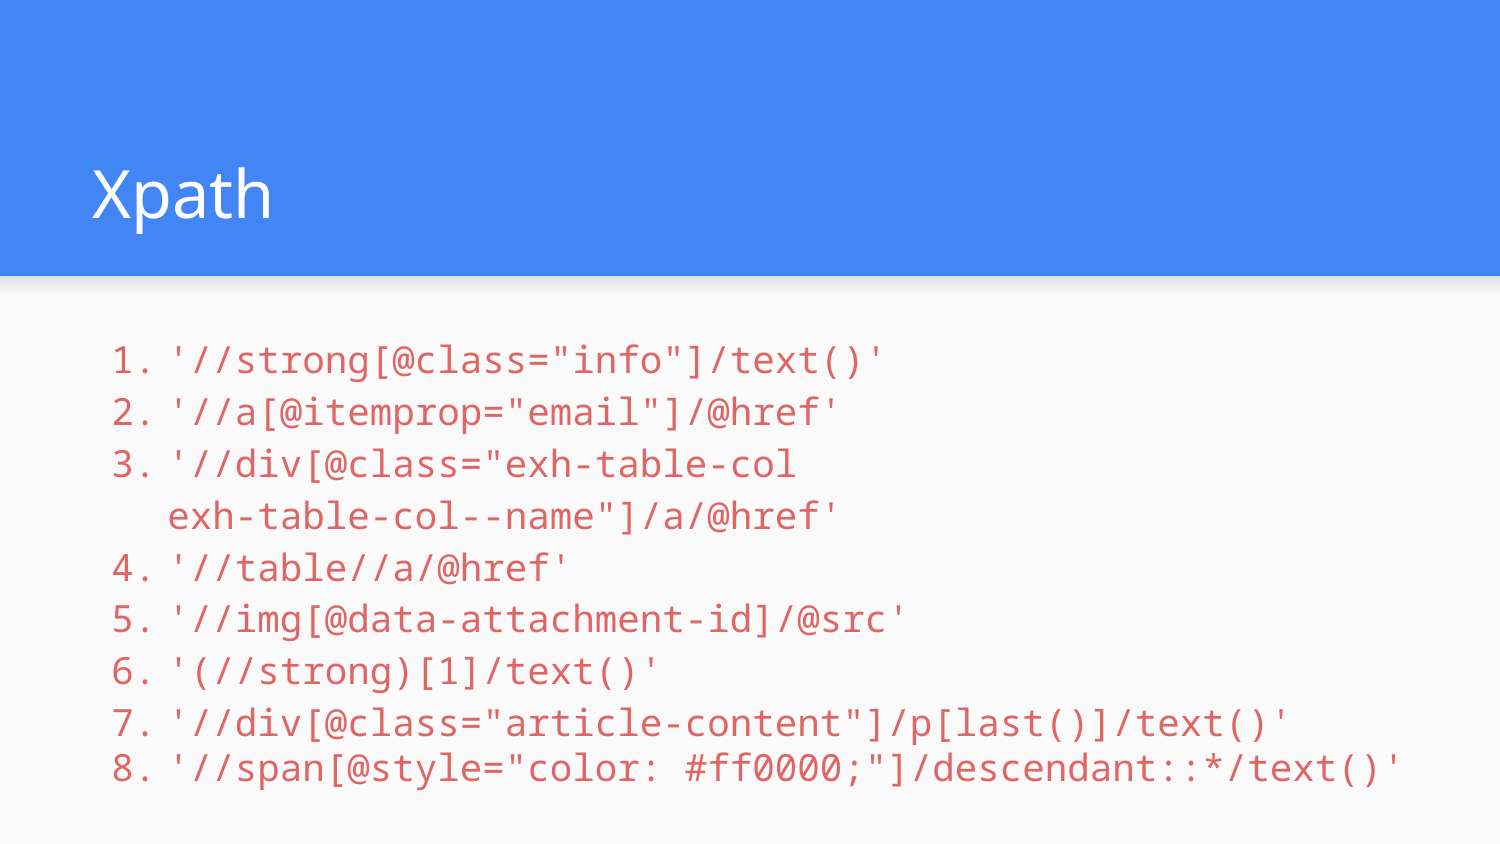

# Xpath
'//strong[@class="info"]/text()'
'//a[@itemprop="email"]/@href'
'//div[@class="exh-table-col exh-table-col--name"]/a/@href'
'//table//a/@href'
'//img[@data-attachment-id]/@src'
'(//strong)[1]/text()'
'//div[@class="article-content"]/p[last()]/text()'
'//span[@style="color: #ff0000;"]/descendant::*/text()'